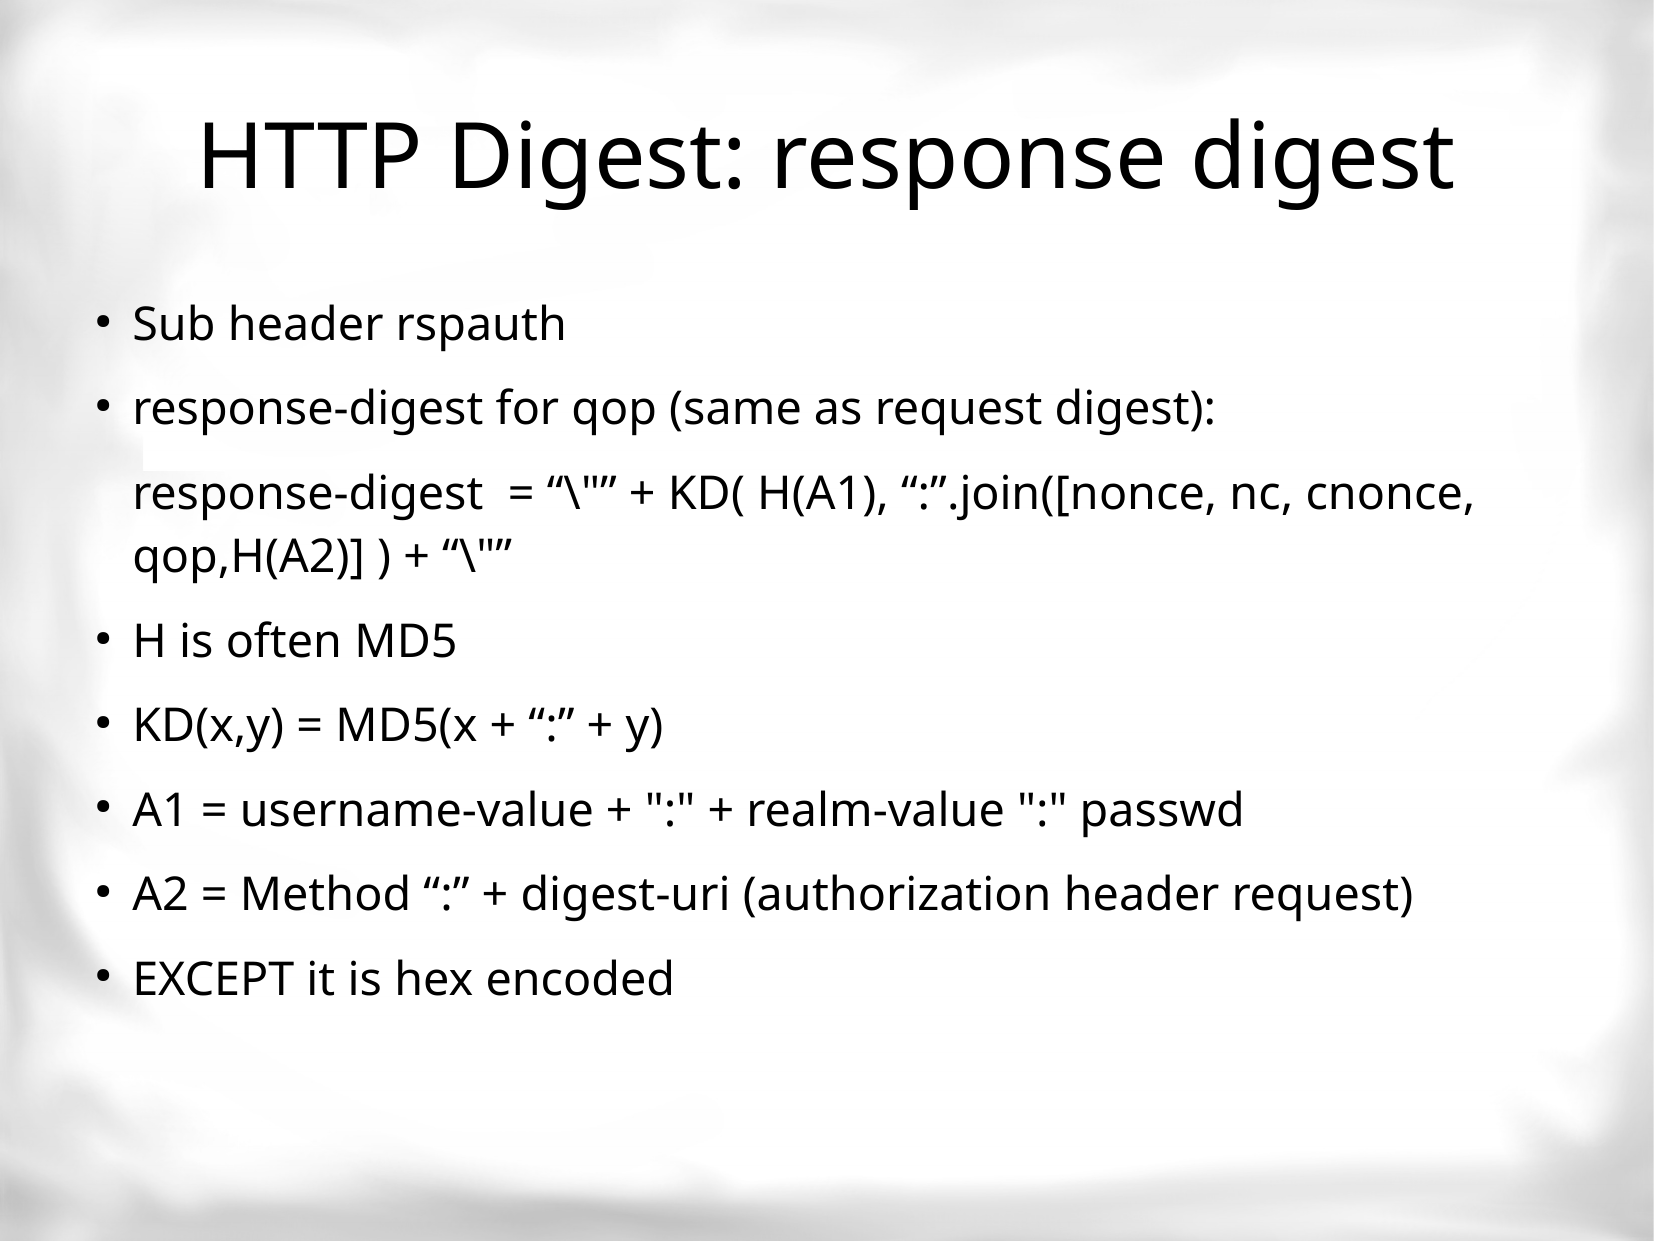

# HTTP Digest: response digest
Sub header rspauth
response-digest for qop (same as request digest):
response-digest = “\"” + KD( H(A1), “:”.join([nonce, nc, cnonce, qop,H(A2)] ) + “\"”
H is often MD5
KD(x,y) = MD5(x + “:” + y)
A1 = username-value + ":" + realm-value ":" passwd
A2 = Method “:” + digest-uri (authorization header request)
EXCEPT it is hex encoded